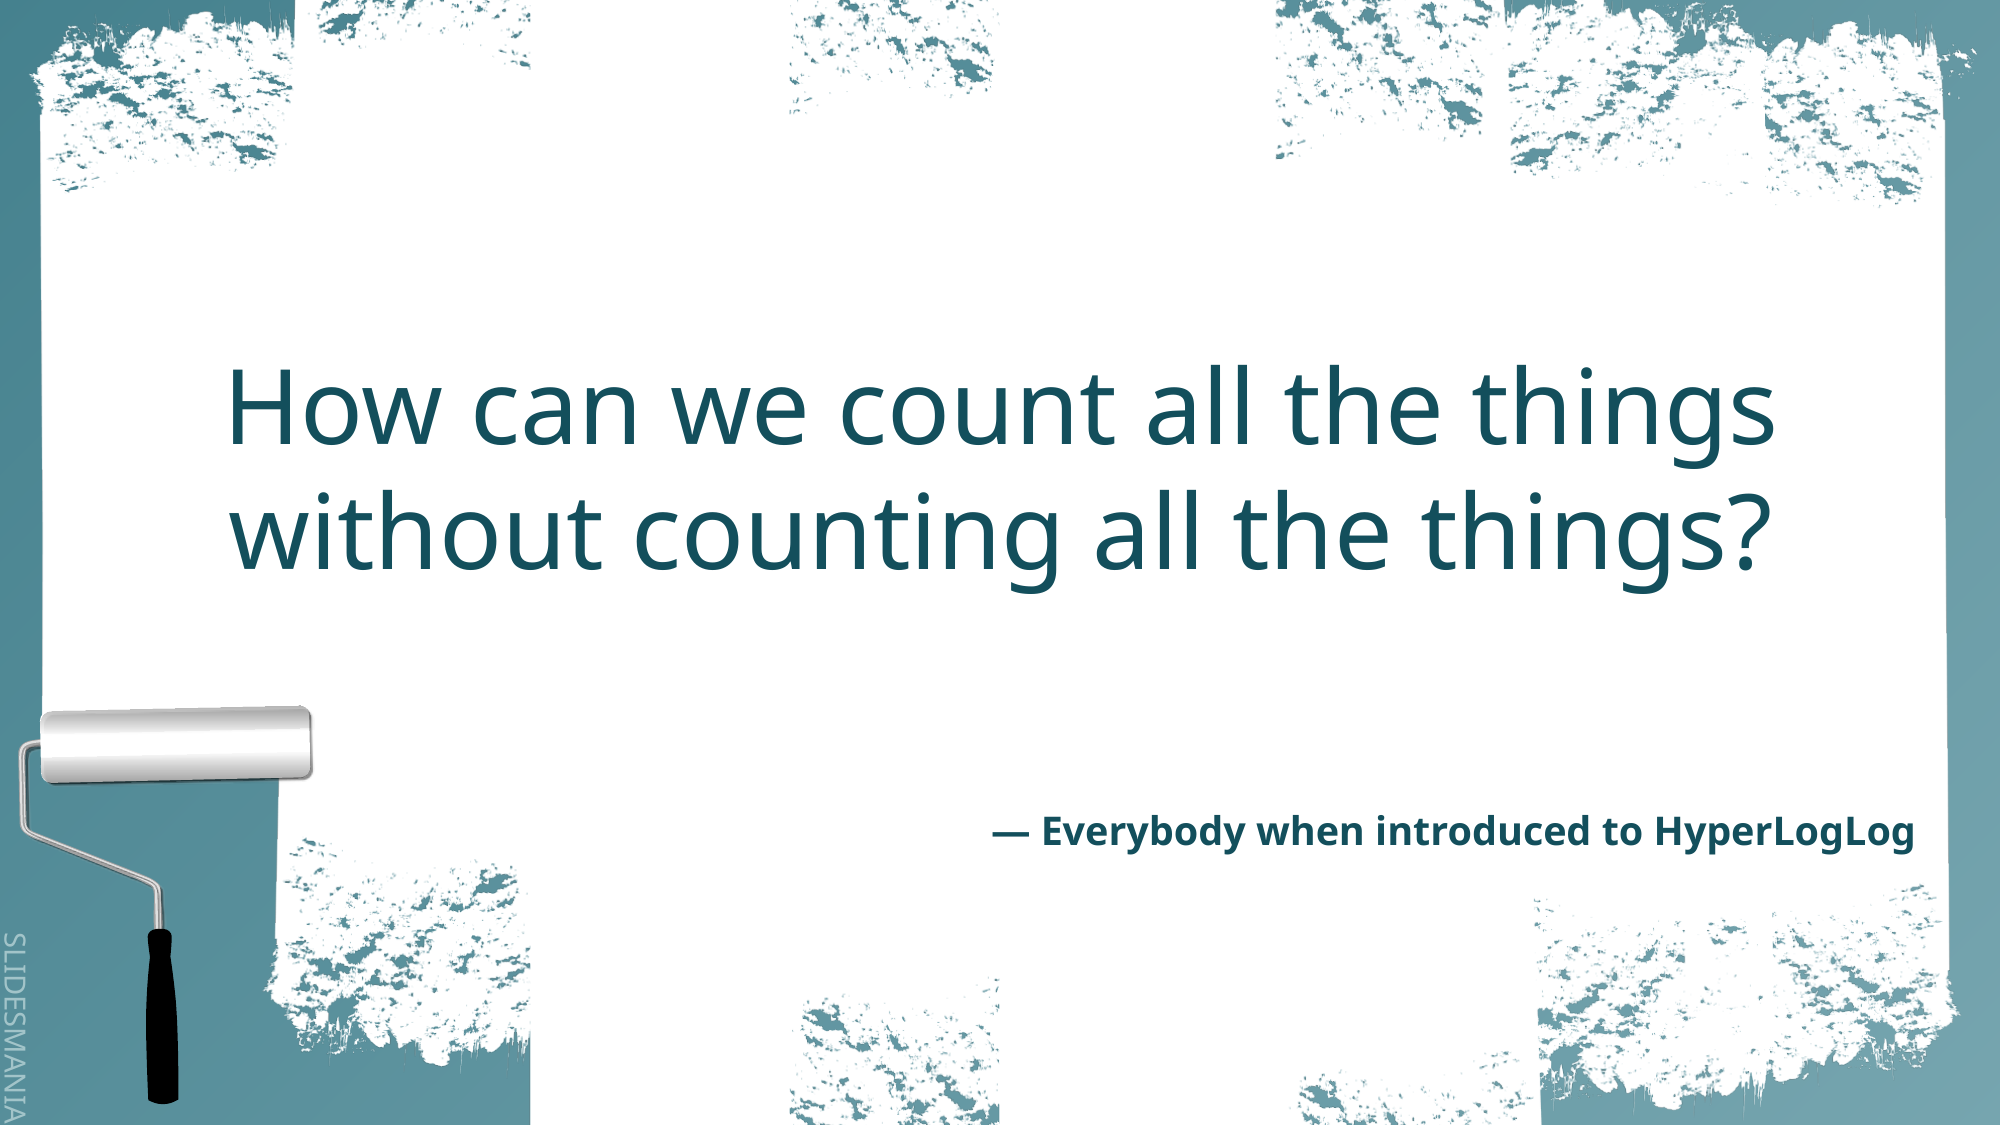

# How can we count all the things without counting all the things?
― Everybody when introduced to HyperLogLog